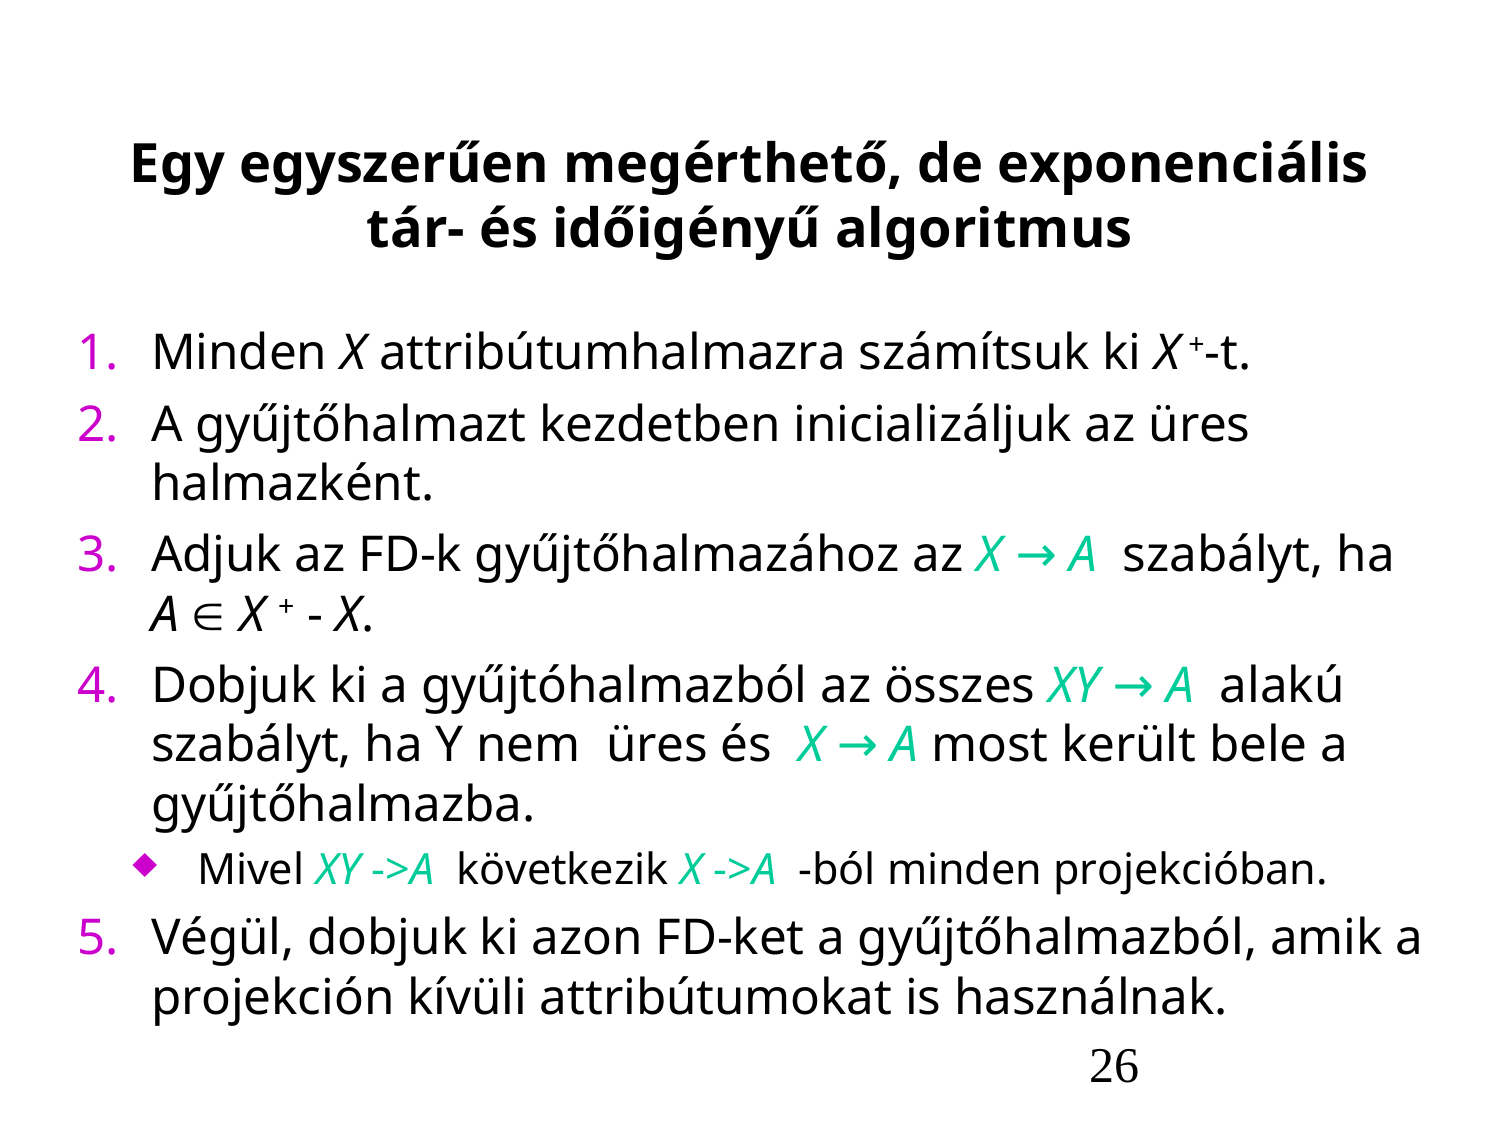

# Egy egyszerűen megérthető, de exponenciális tár- és időigényű algoritmus
Minden X attribútumhalmazra számítsuk ki X +-t.
A gyűjtőhalmazt kezdetben inicializáljuk az üres halmazként.
Adjuk az FD-k gyűjtőhalmazához az X → A szabályt, ha A  X + - X.
Dobjuk ki a gyűjtóhalmazból az összes XY → A alakú szabályt, ha Y nem üres és X → A most került bele a gyűjtőhalmazba.
Mivel XY ->A következik X ->A -ból minden projekcióban.
Végül, dobjuk ki azon FD-ket a gyűjtőhalmazból, amik a projekción kívüli attribútumokat is használnak.
26